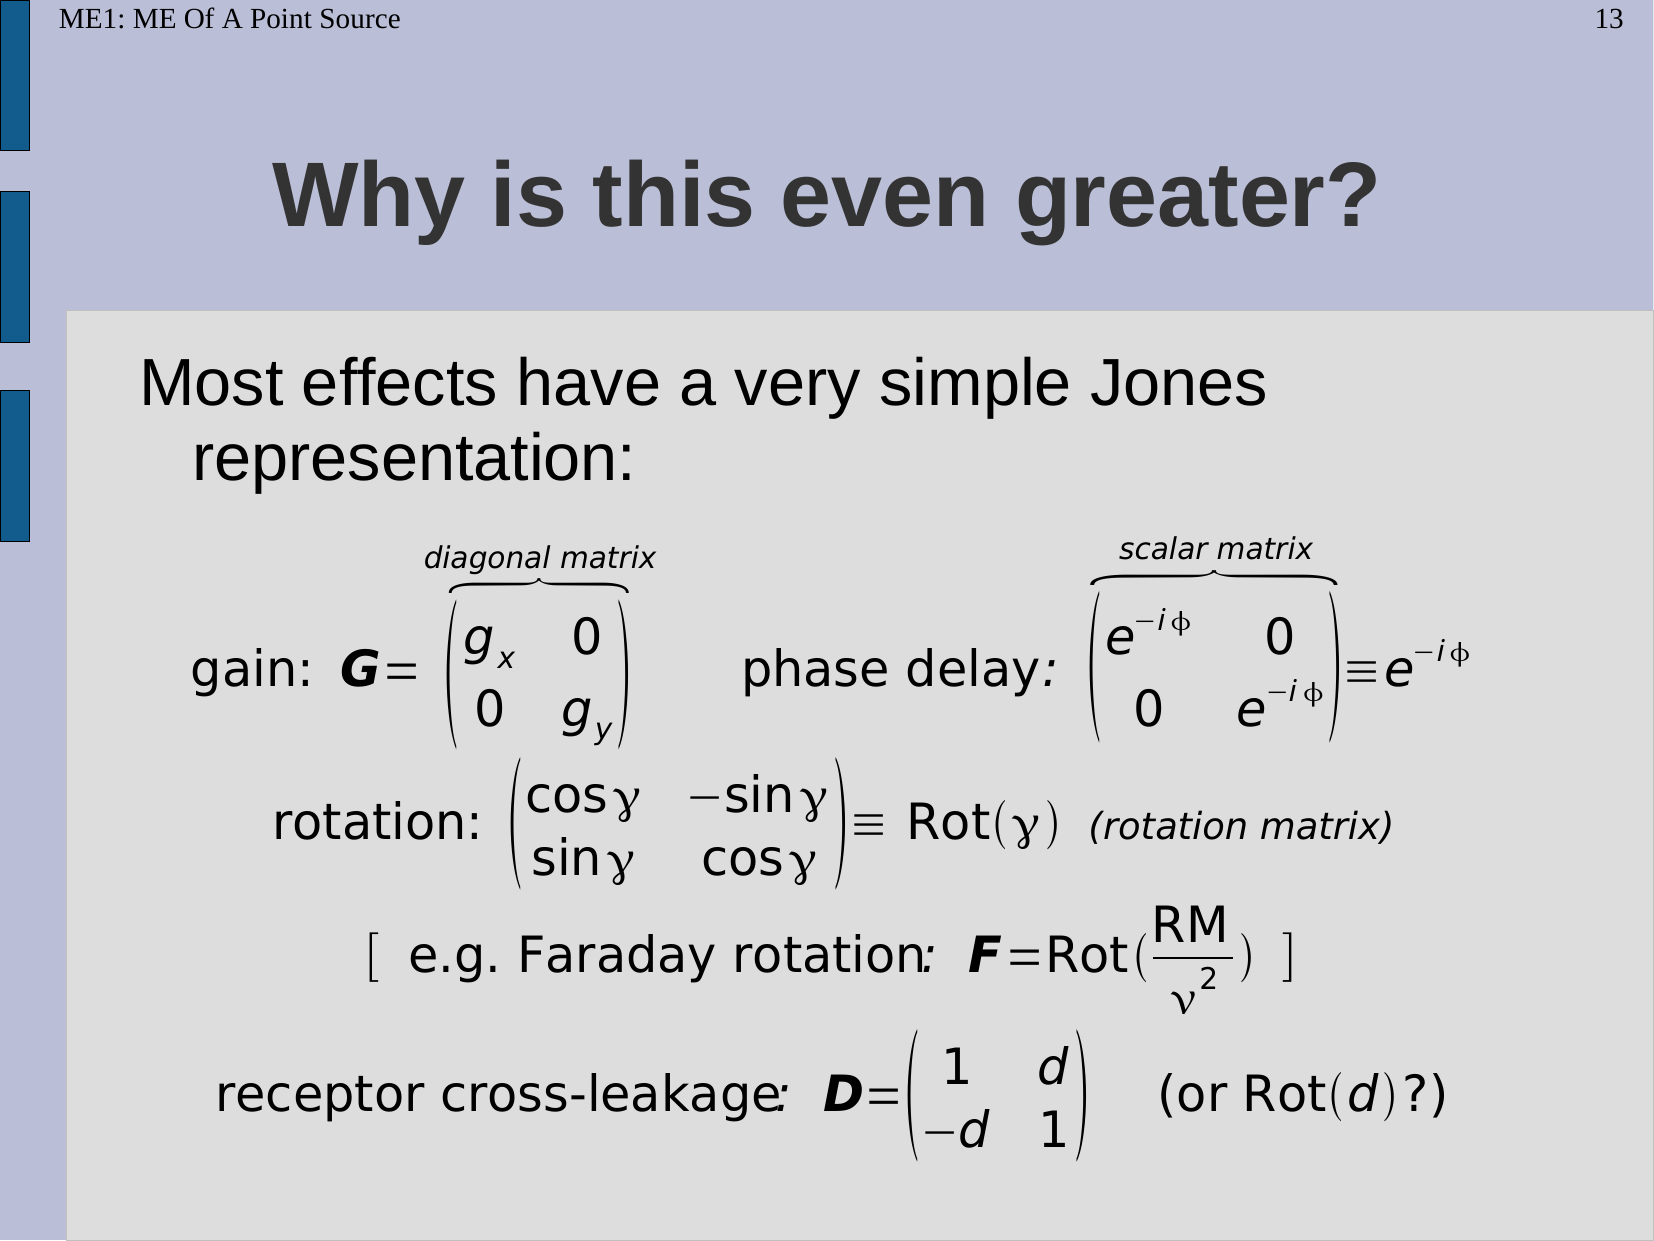

ME1: ME Of A Point Source
13
# Why is this even greater?
Most effects have a very simple Jones representation: